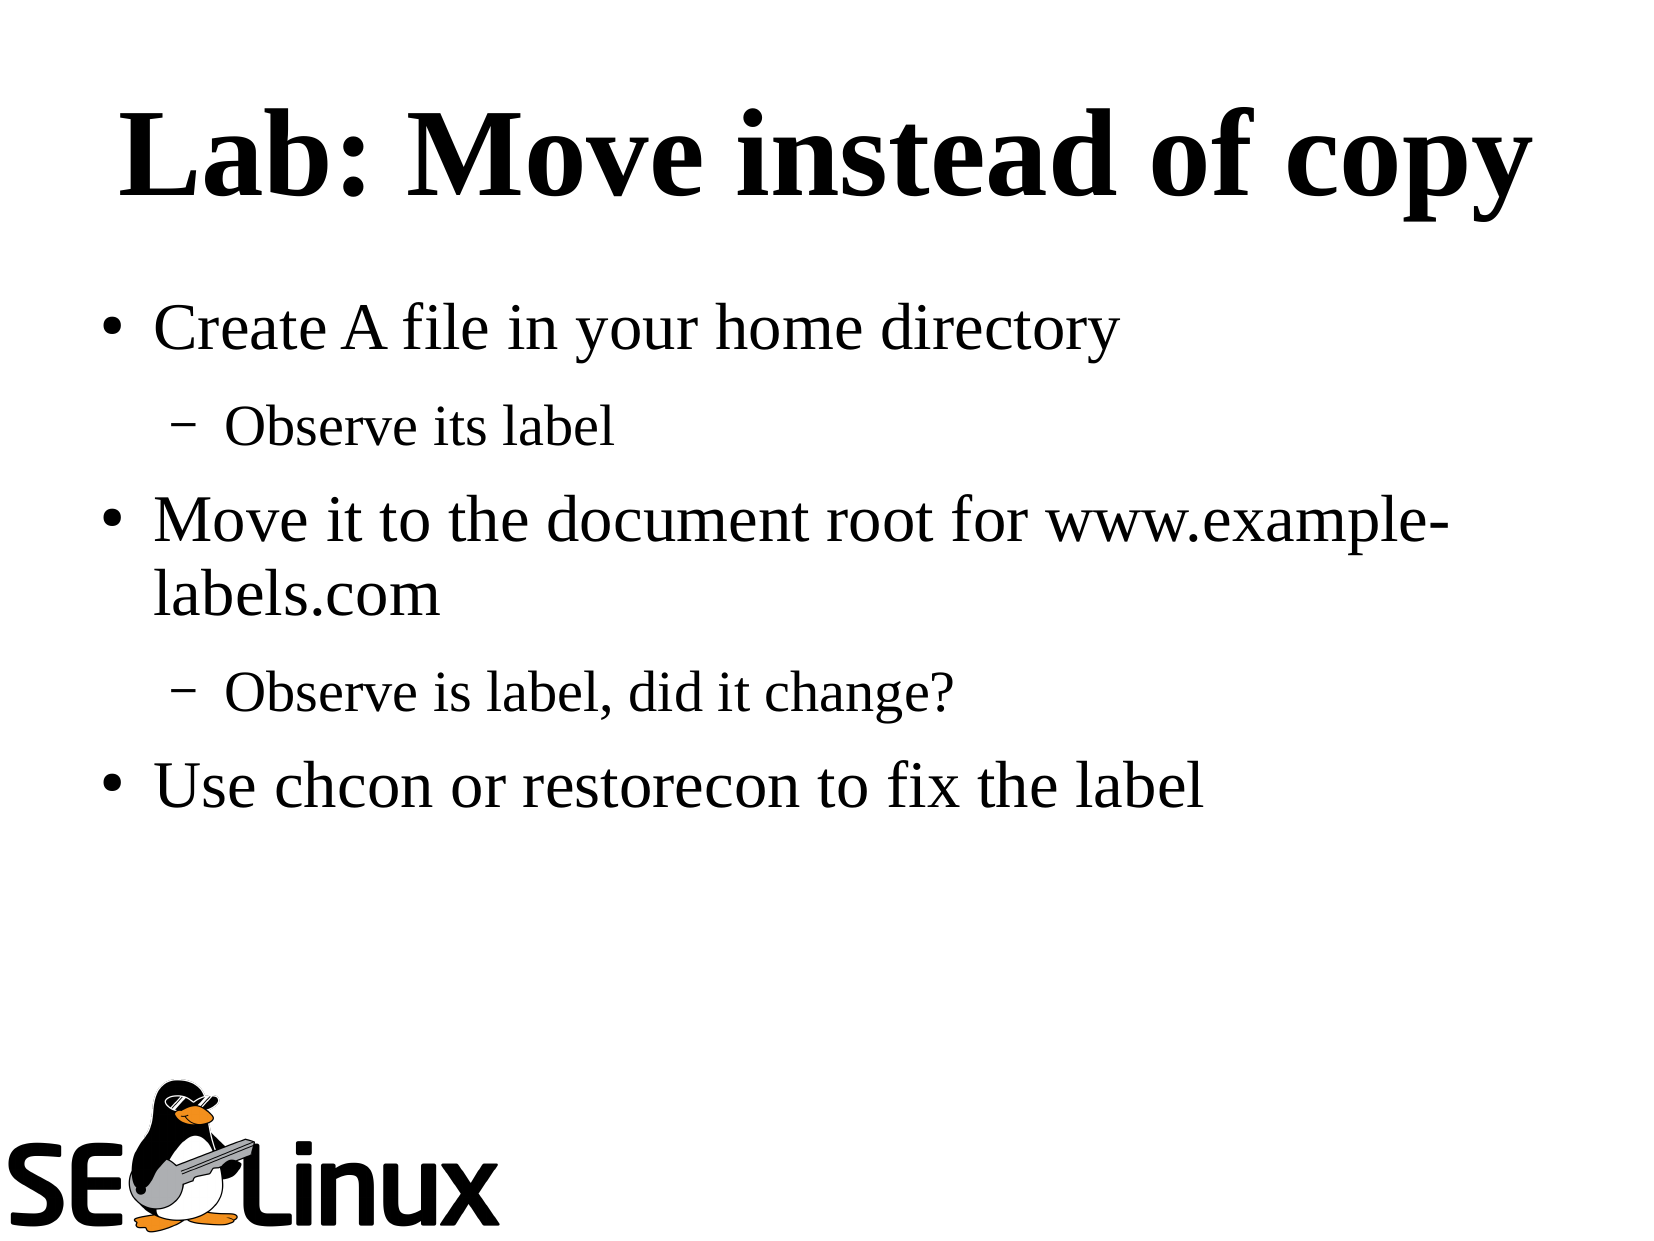

# Lab: Move instead of copy
Create A file in your home directory
Observe its label
Move it to the document root for www.example-labels.com
Observe is label, did it change?
Use chcon or restorecon to fix the label